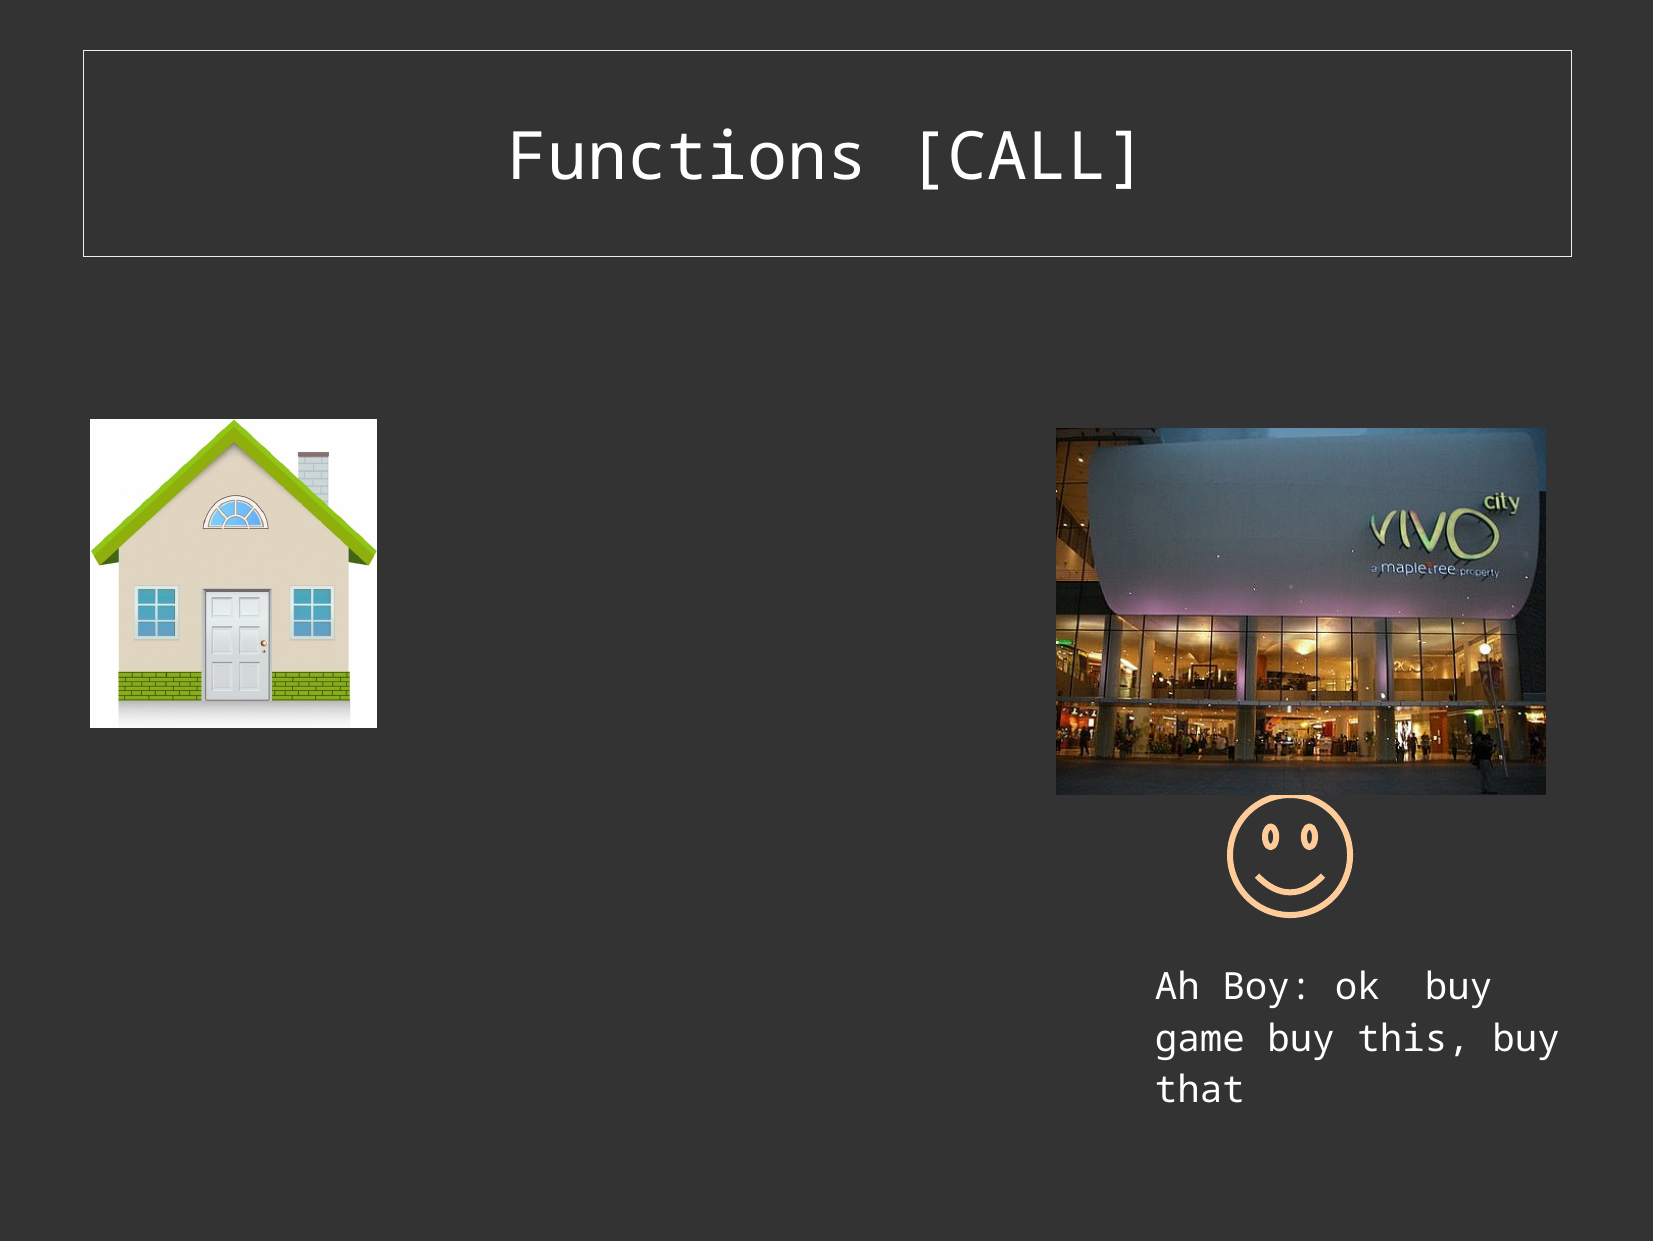

Functions [CALL]
Ah Boy: ok buy game buy this, buy that